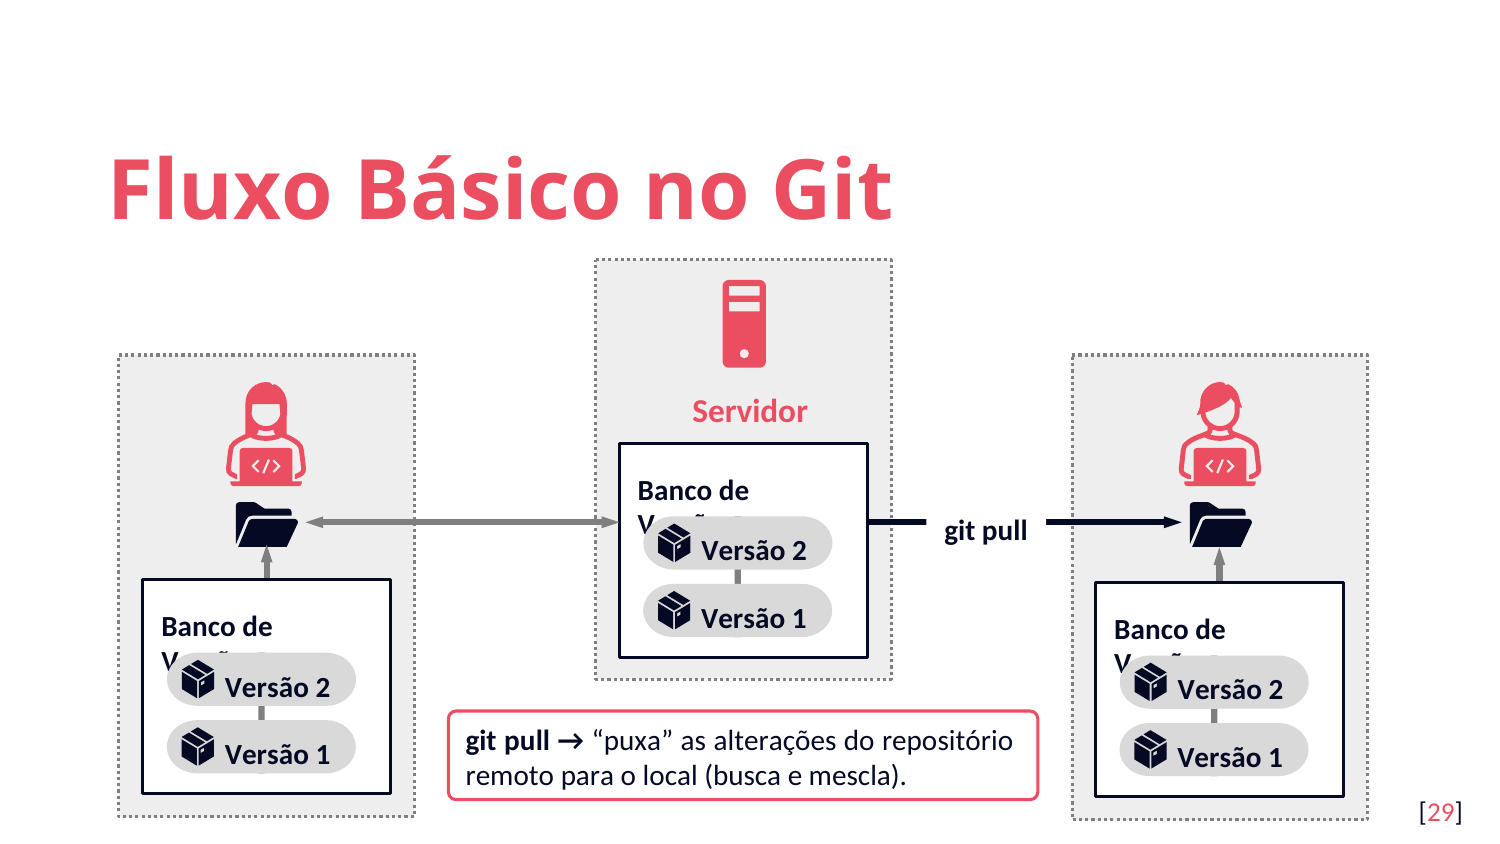

Fluxo Básico no Git
Servidor
Banco de Versões
 Versão 2
 Versão 1
git pull
Banco de Versões
 Versão 2
 Versão 1
Banco de Versões
 Versão 2
 Versão 1
git pull → “puxa” as alterações do repositório remoto para o local (busca e mescla).